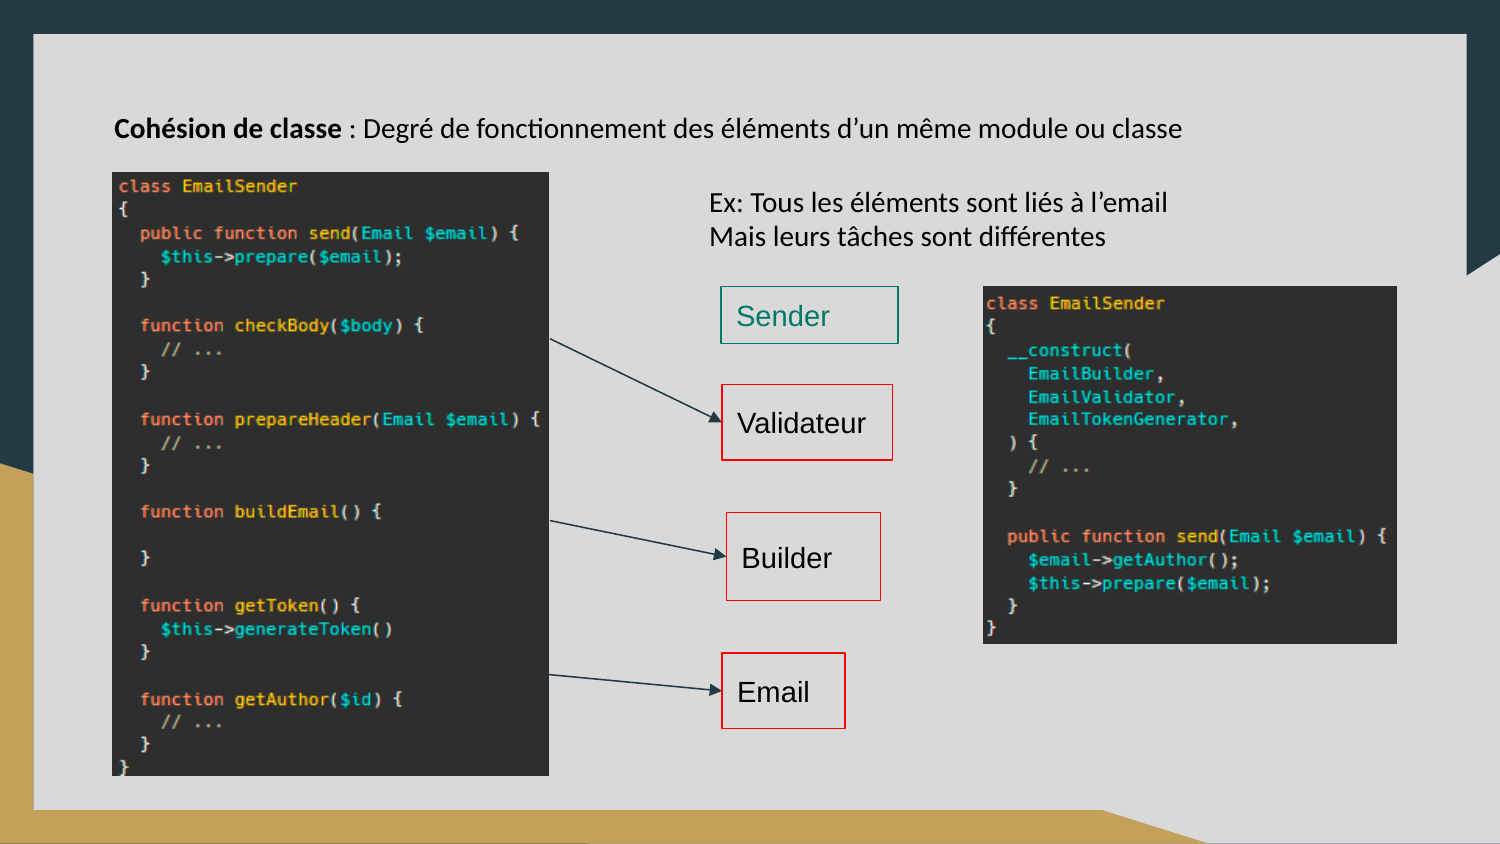

Cohésion de classe : Degré de fonctionnement des éléments d’un même module ou classe
Ex: Tous les éléments sont liés à l’email
Mais leurs tâches sont différentes
Sender
Validateur
Builder
Email